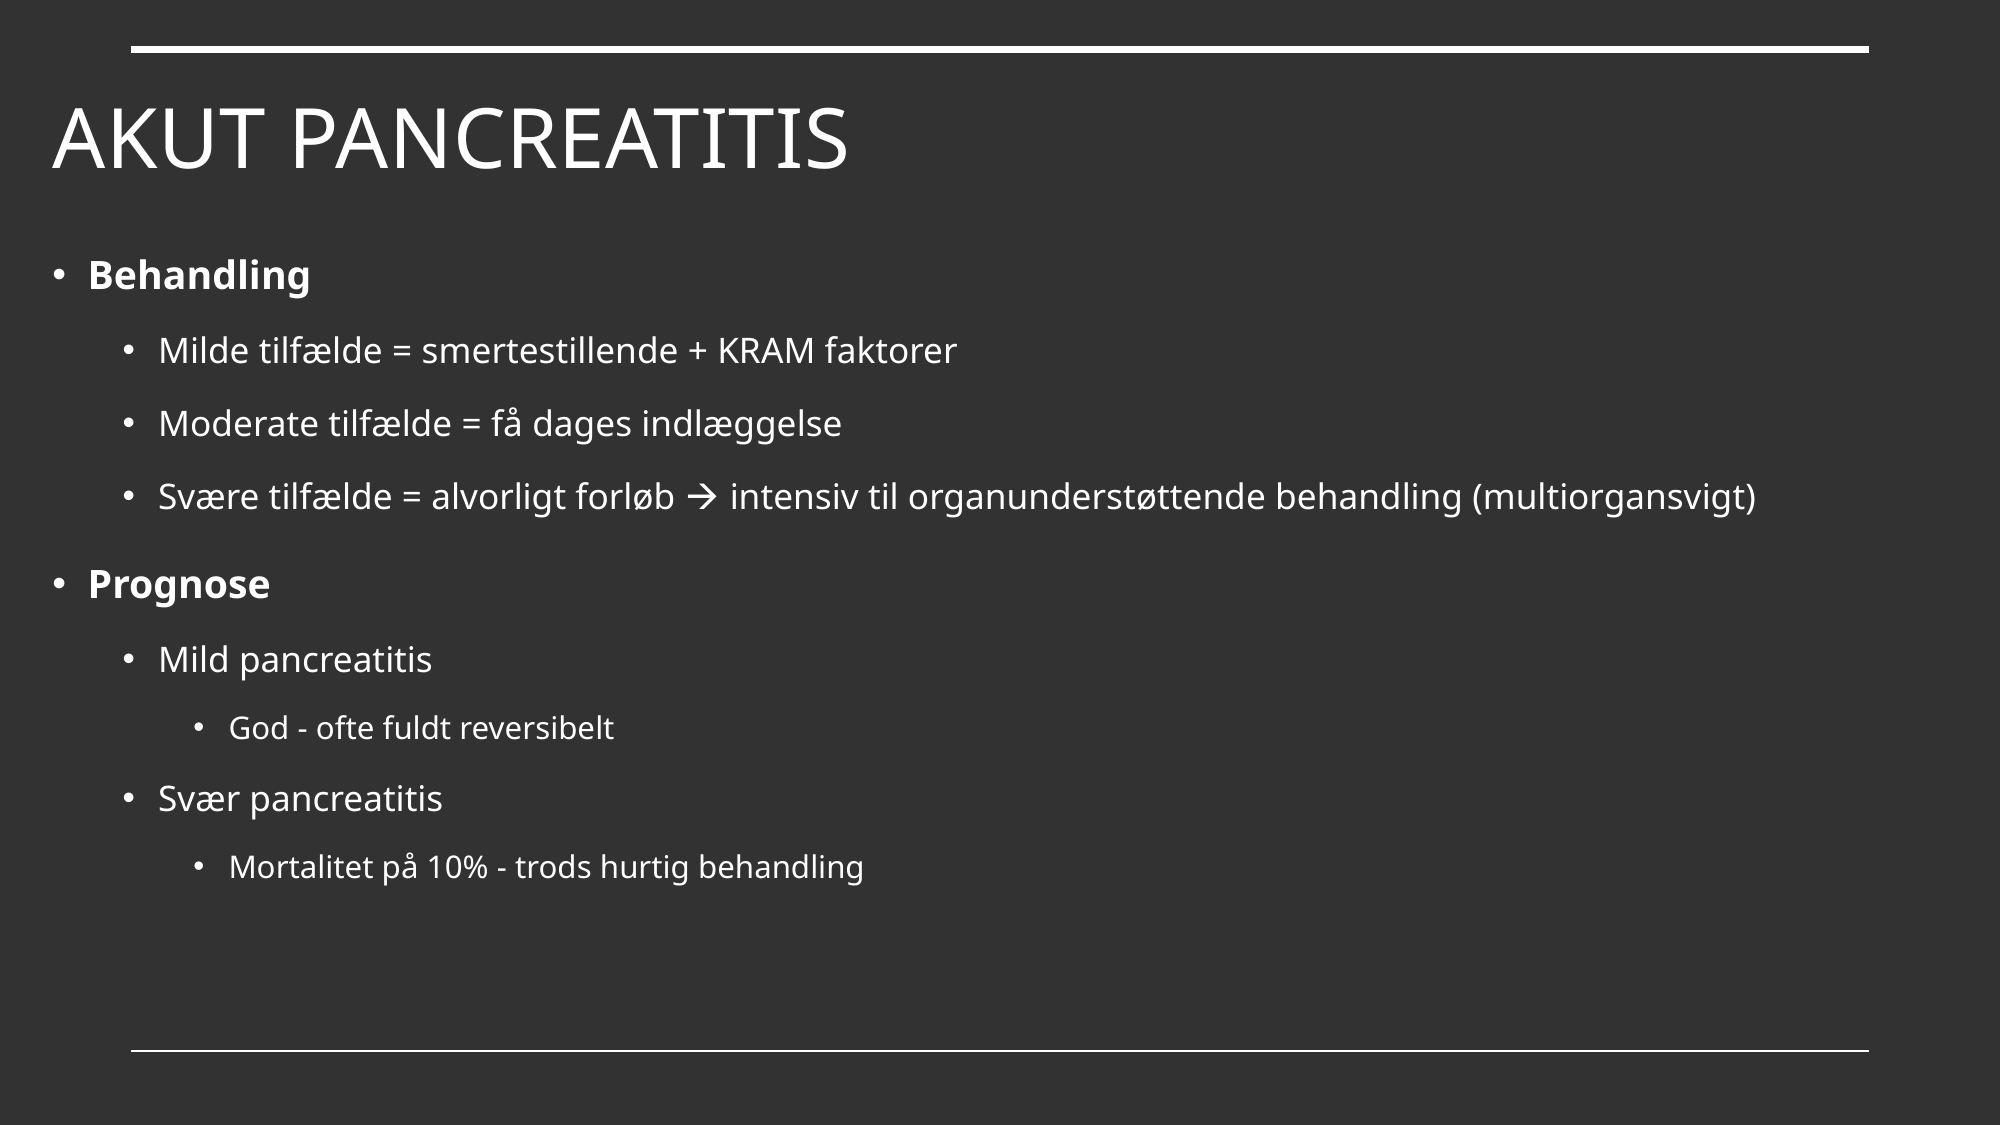

# Akut pancreatitis
Behandling
Milde tilfælde = smertestillende + KRAM faktorer
Moderate tilfælde = få dages indlæggelse
Svære tilfælde = alvorligt forløb  intensiv til organunderstøttende behandling (multiorgansvigt)
Prognose
Mild pancreatitis
God - ofte fuldt reversibelt
Svær pancreatitis
Mortalitet på 10% - trods hurtig behandling